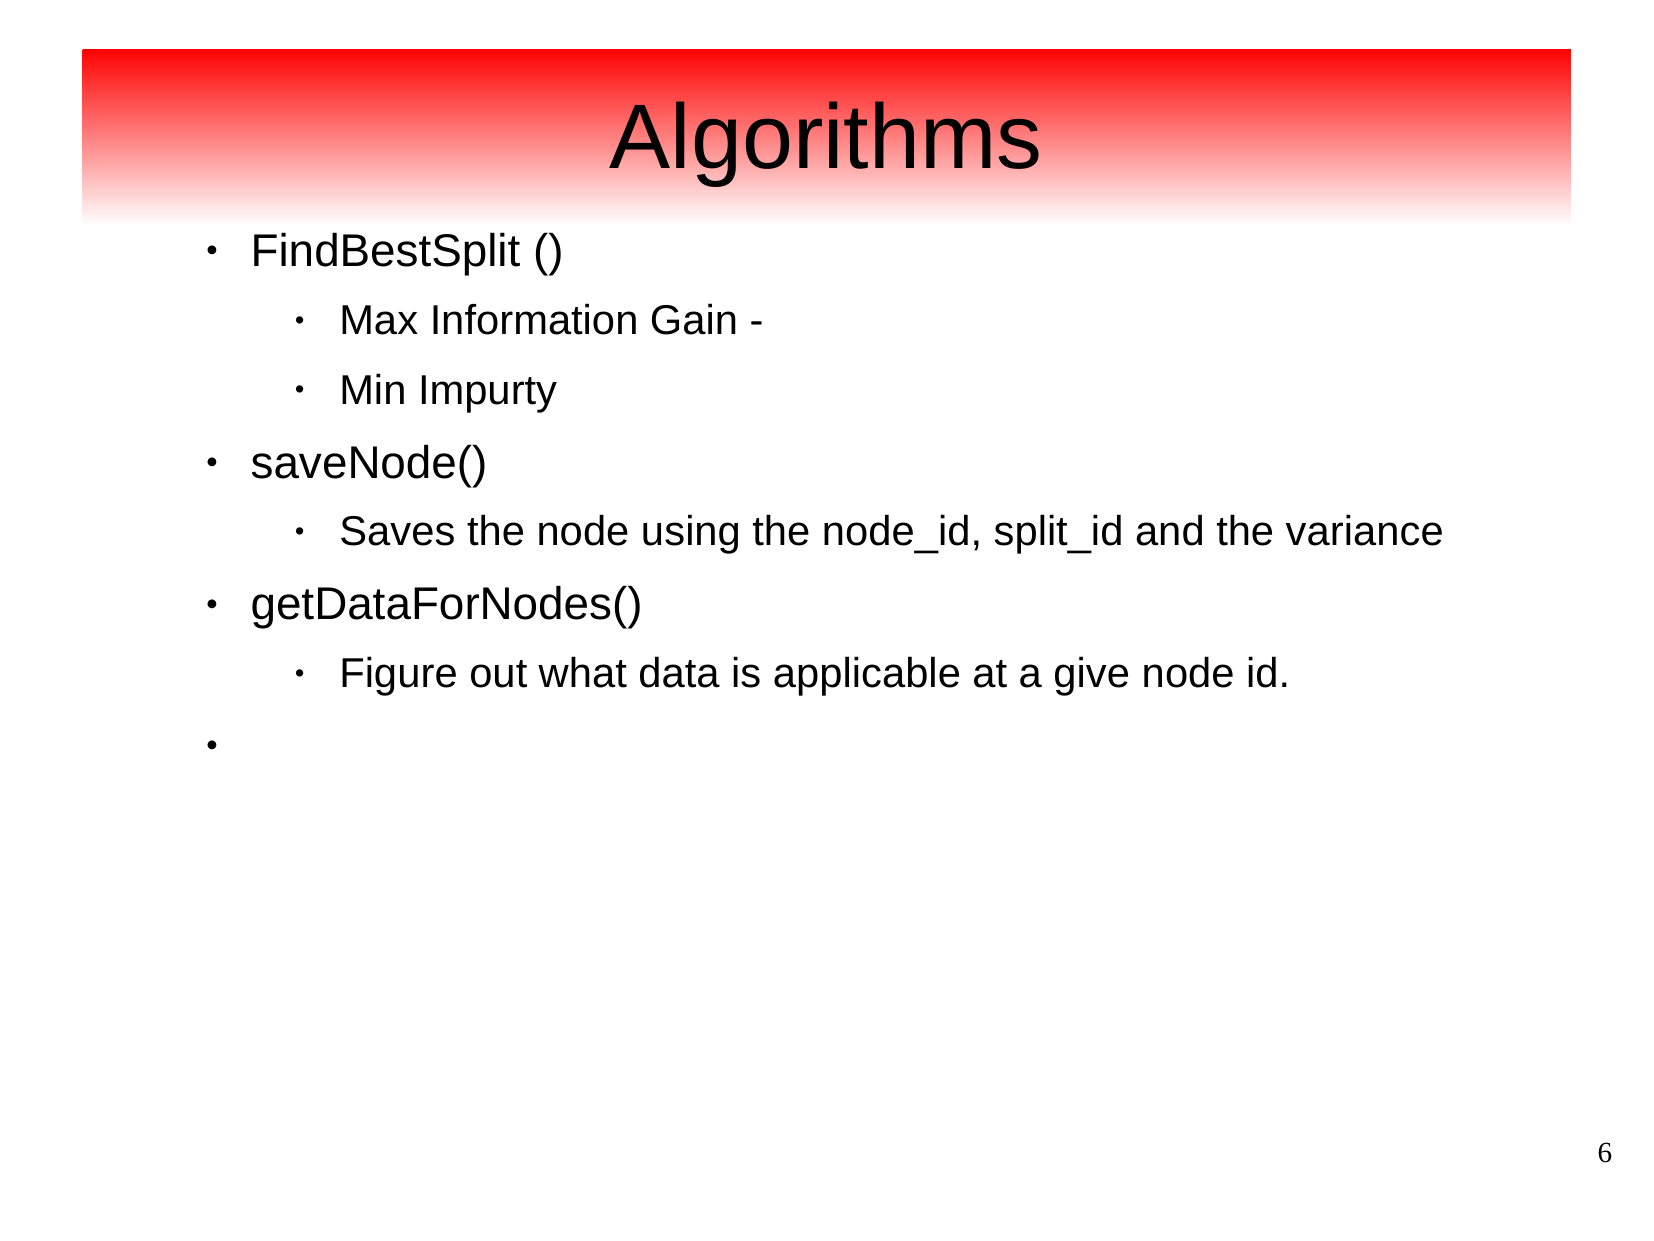

# Algorithms
FindBestSplit ()
Max Information Gain -
Min Impurty
saveNode()
Saves the node using the node_id, split_id and the variance
getDataForNodes()
Figure out what data is applicable at a give node id.
6